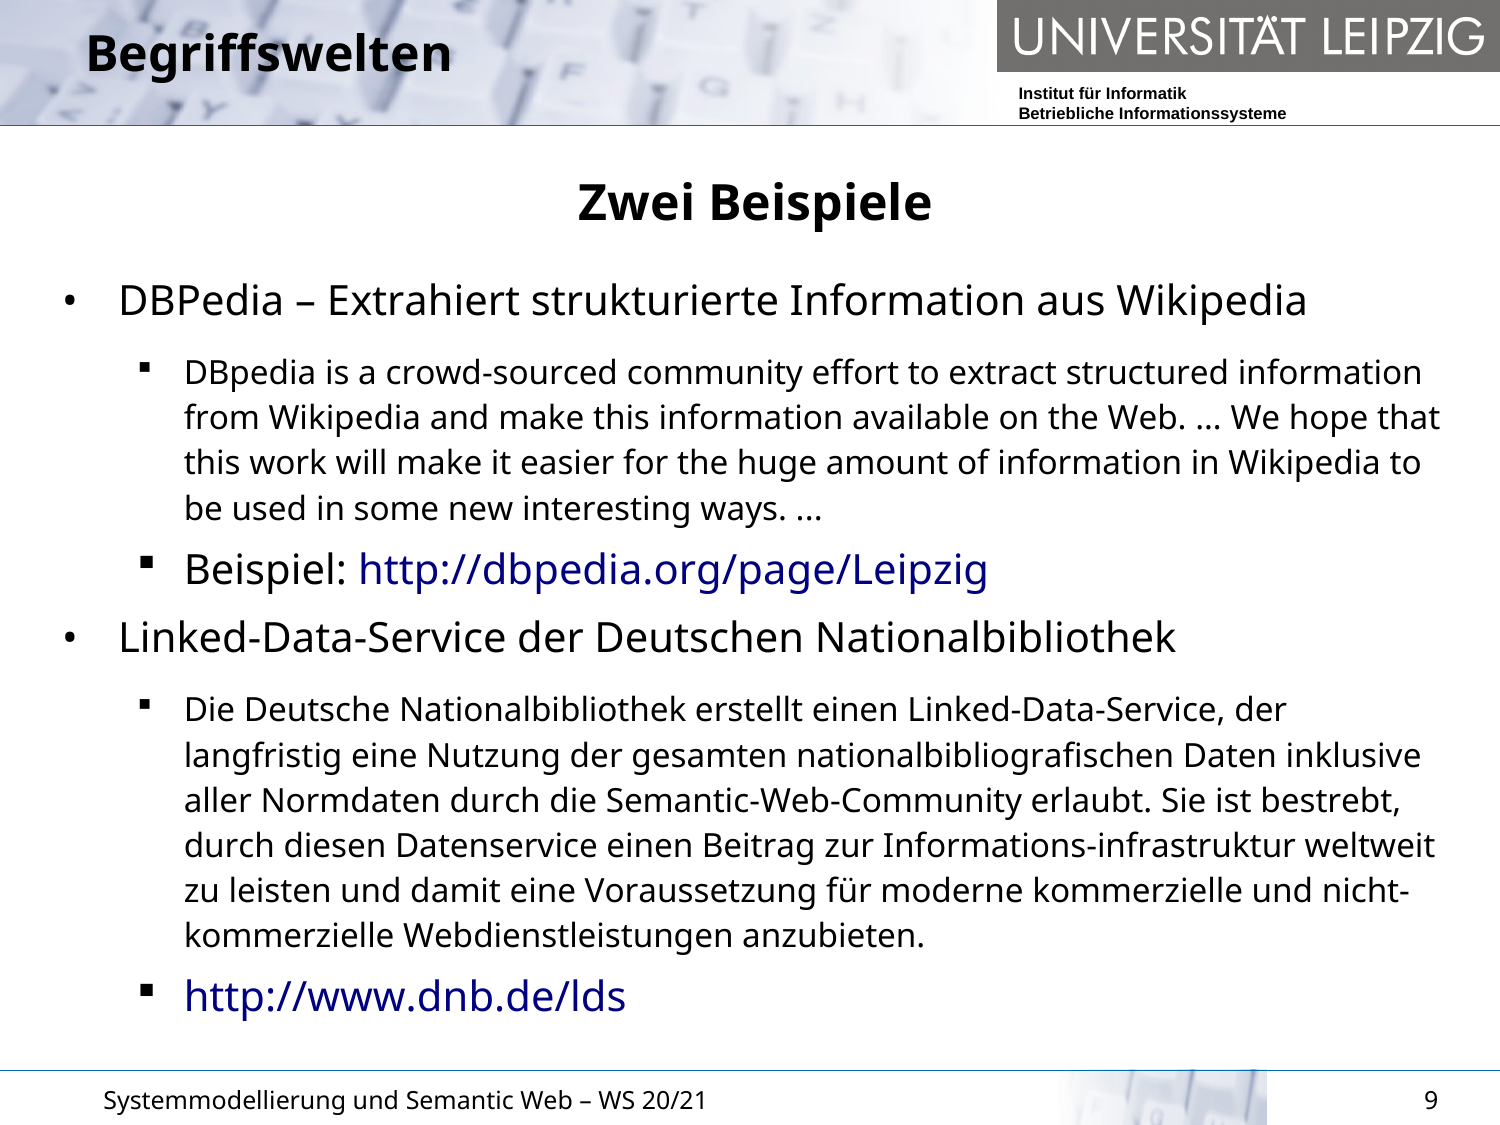

Begriffswelten
# Zwei Beispiele
DBPedia – Extrahiert strukturierte Information aus Wikipedia
DBpedia is a crowd-sourced community effort to extract structured information from Wikipedia and make this information available on the Web. … We hope that this work will make it easier for the huge amount of information in Wikipedia to be used in some new interesting ways. ...
Beispiel: http://dbpedia.org/page/Leipzig
Linked-Data-Service der Deutschen Nationalbibliothek
Die Deutsche Nationalbibliothek erstellt einen Linked-Data-Service, der langfristig eine Nutzung der gesamten nationalbibliografischen Daten inklusive aller Normdaten durch die Semantic-Web-Community erlaubt. Sie ist bestrebt, durch diesen Datenservice einen Beitrag zur Informations-infrastruktur weltweit zu leisten und damit eine Voraussetzung für moderne kommerzielle und nicht-kommerzielle Webdienstleistungen anzubieten.
http://www.dnb.de/lds
Systemmodellierung und Semantic Web – WS 20/21
9